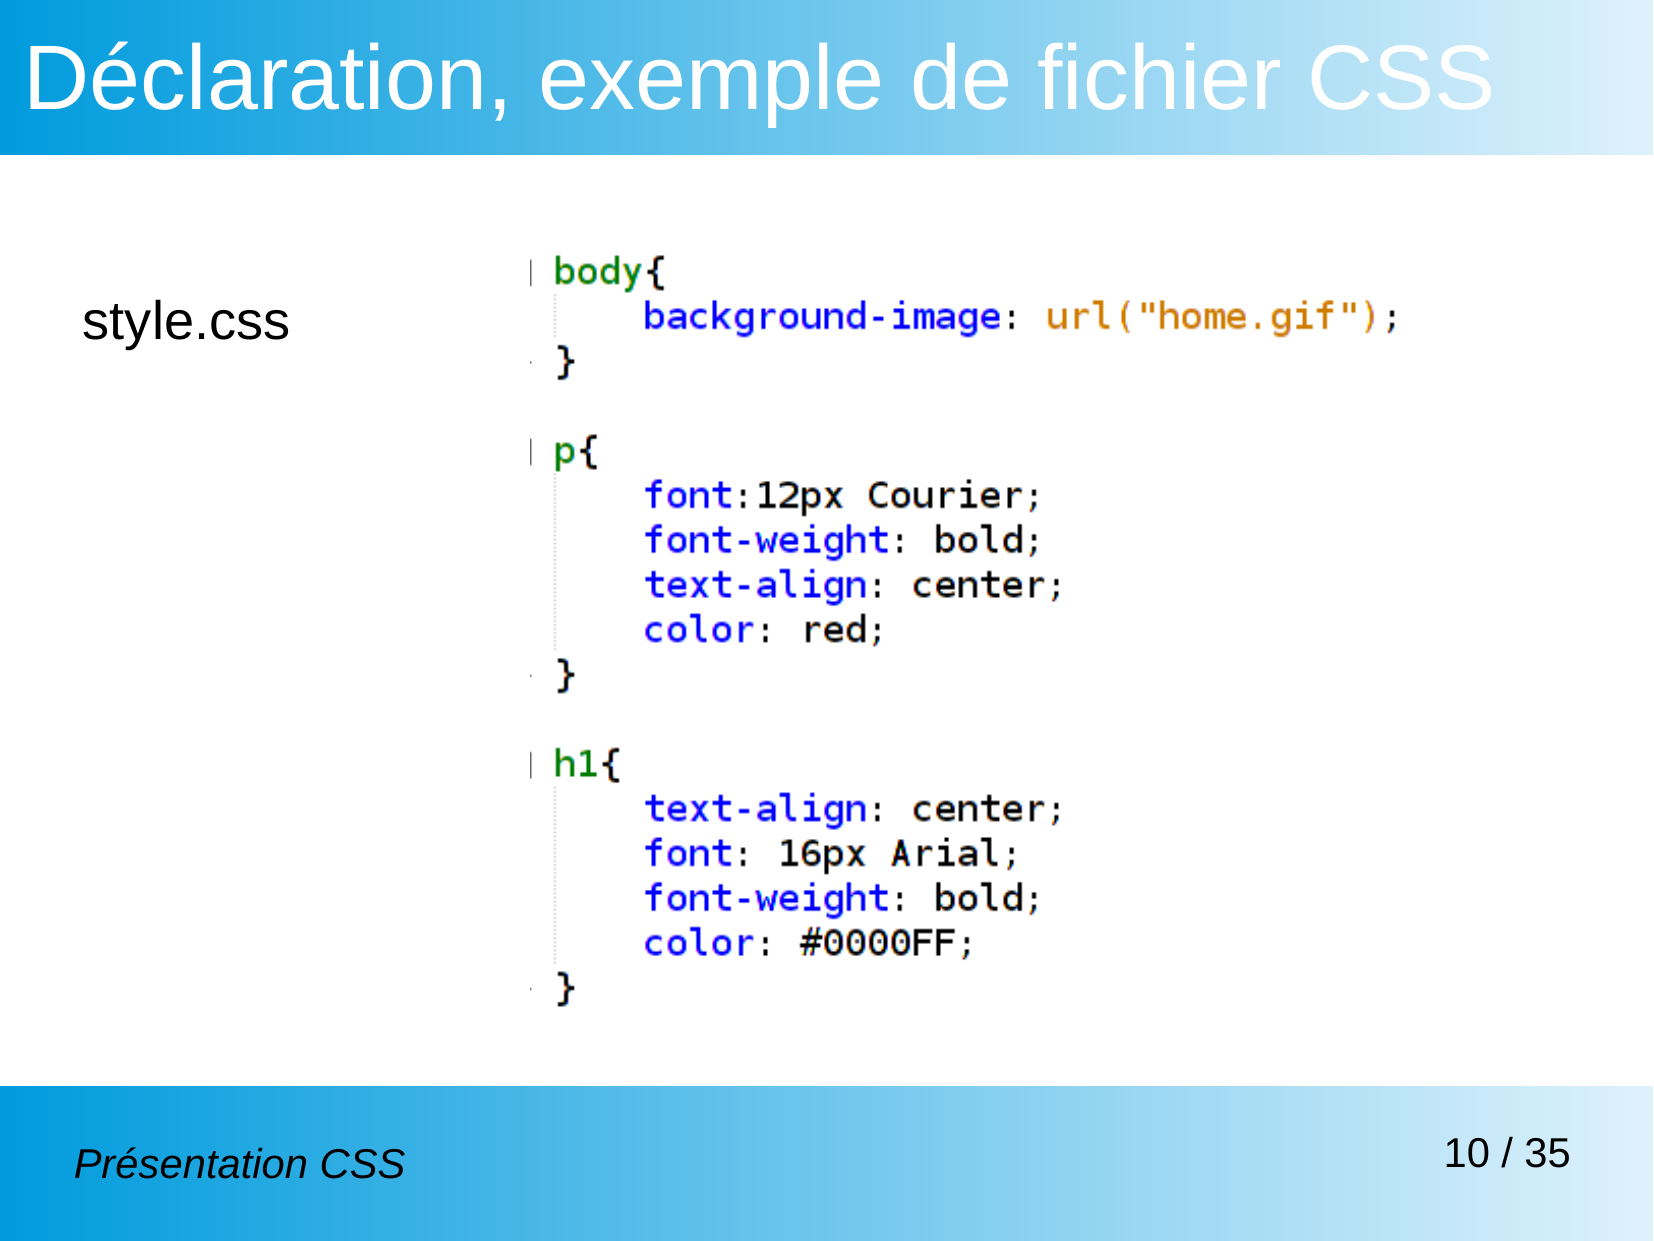

# Déclaration, exemple de fichier CSS
style.css